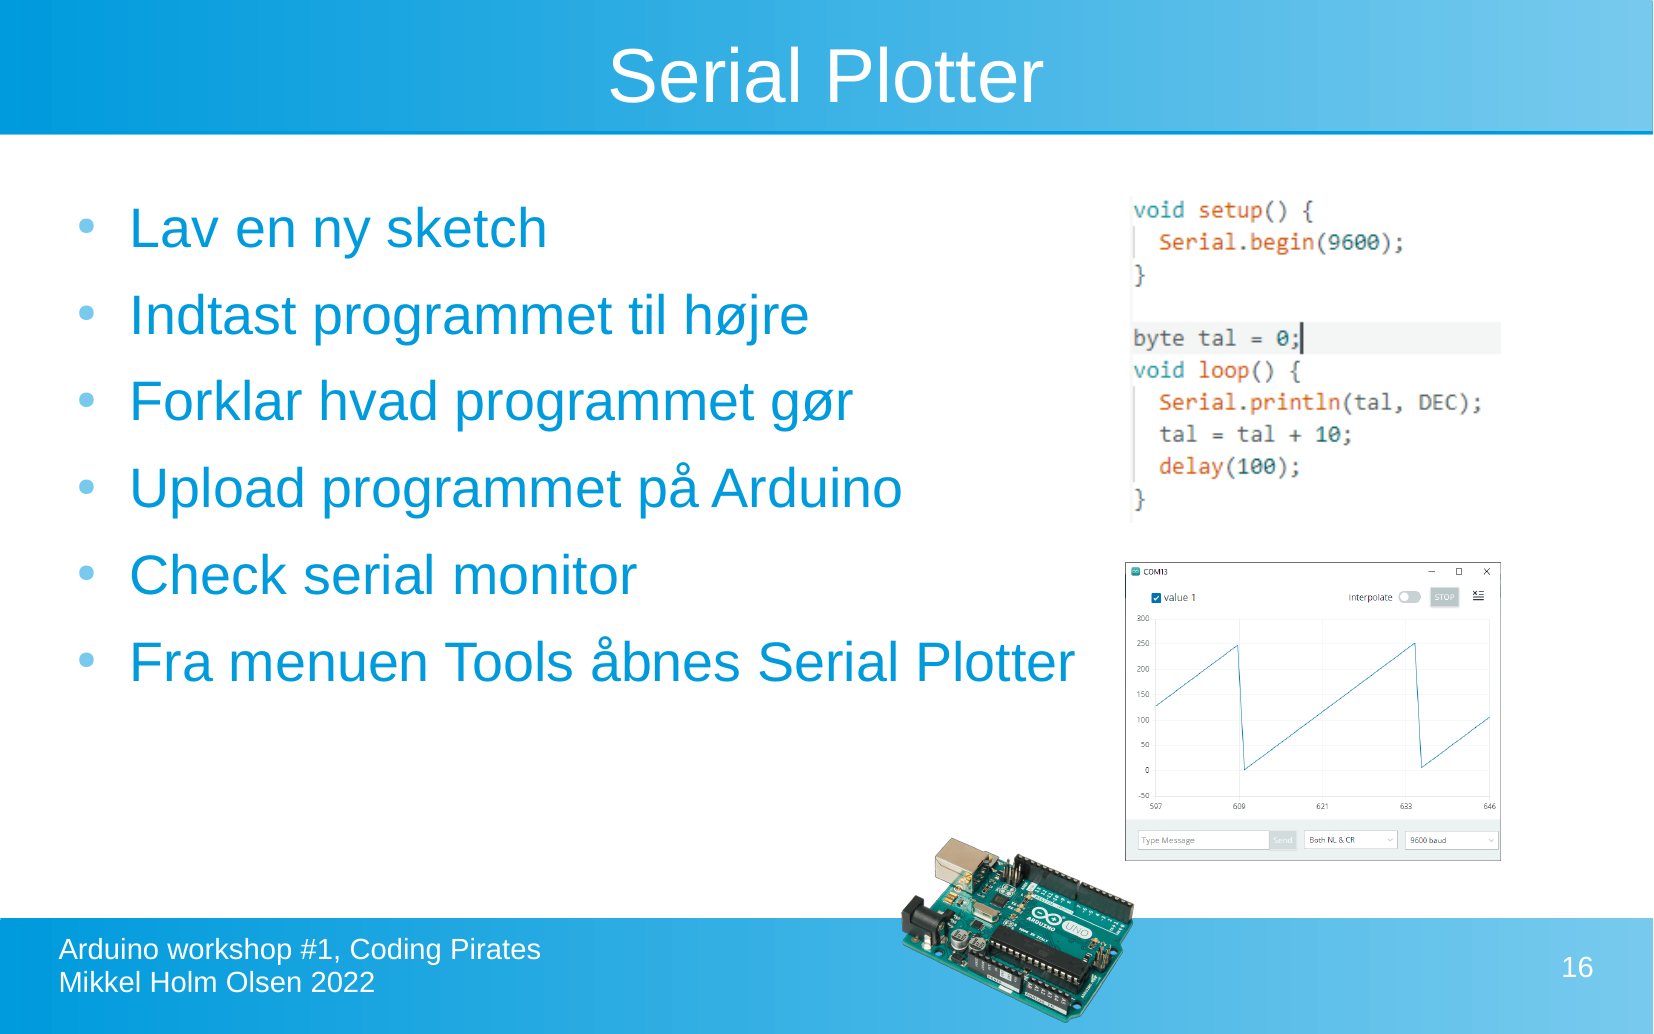

# Serial Plotter
Lav en ny sketch
Indtast programmet til højre
Forklar hvad programmet gør
Upload programmet på Arduino
Check serial monitor
Fra menuen Tools åbnes Serial Plotter
16